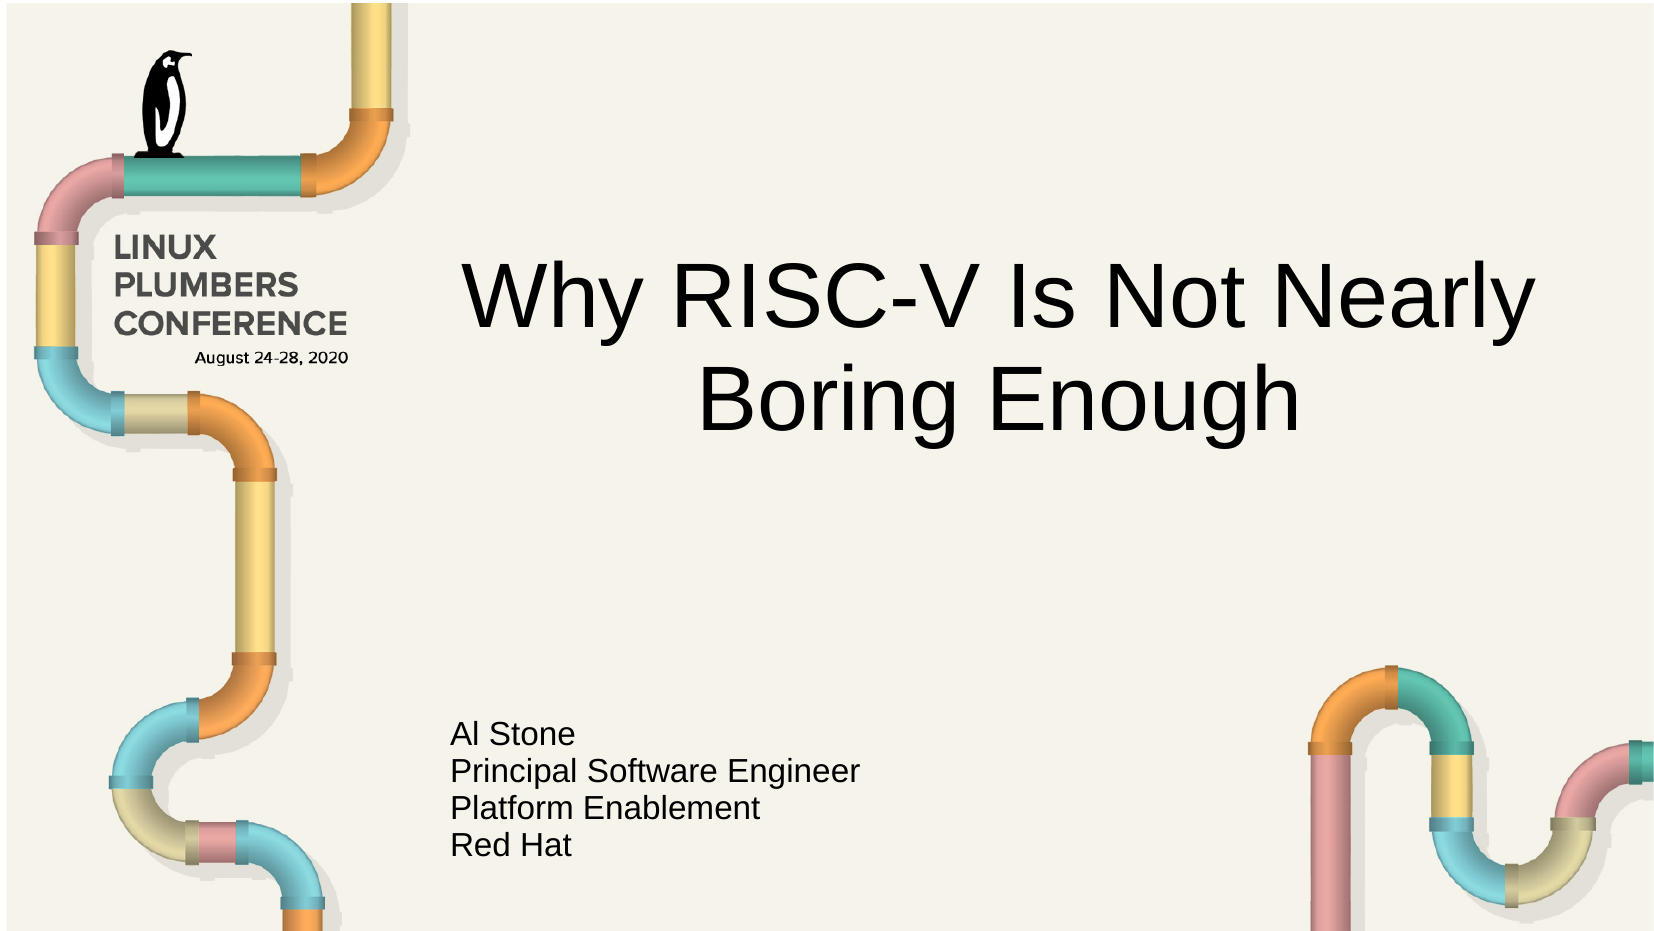

# Why RISC-V Is Not Nearly Boring Enough
Al Stone
Principal Software Engineer
Platform Enablement
Red Hat